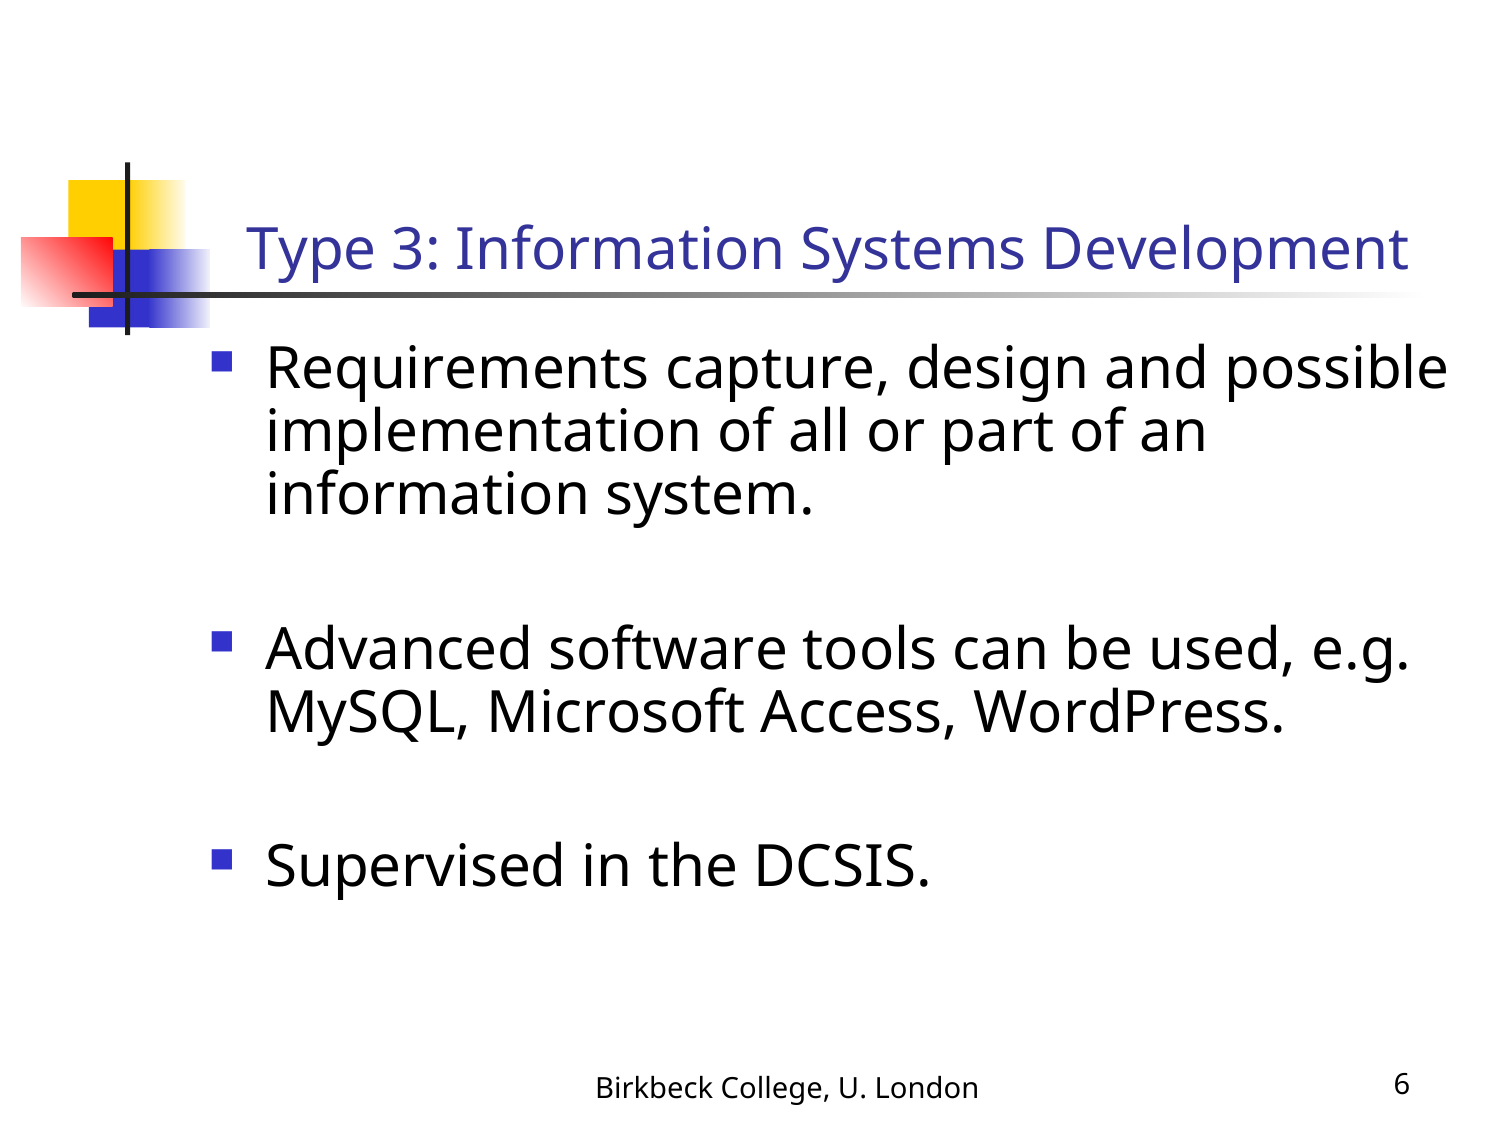

# Type 3: Information Systems Development
Requirements capture, design and possible implementation of all or part of an information system.
Advanced software tools can be used, e.g. MySQL, Microsoft Access, WordPress.
Supervised in the DCSIS.
Birkbeck College, U. London